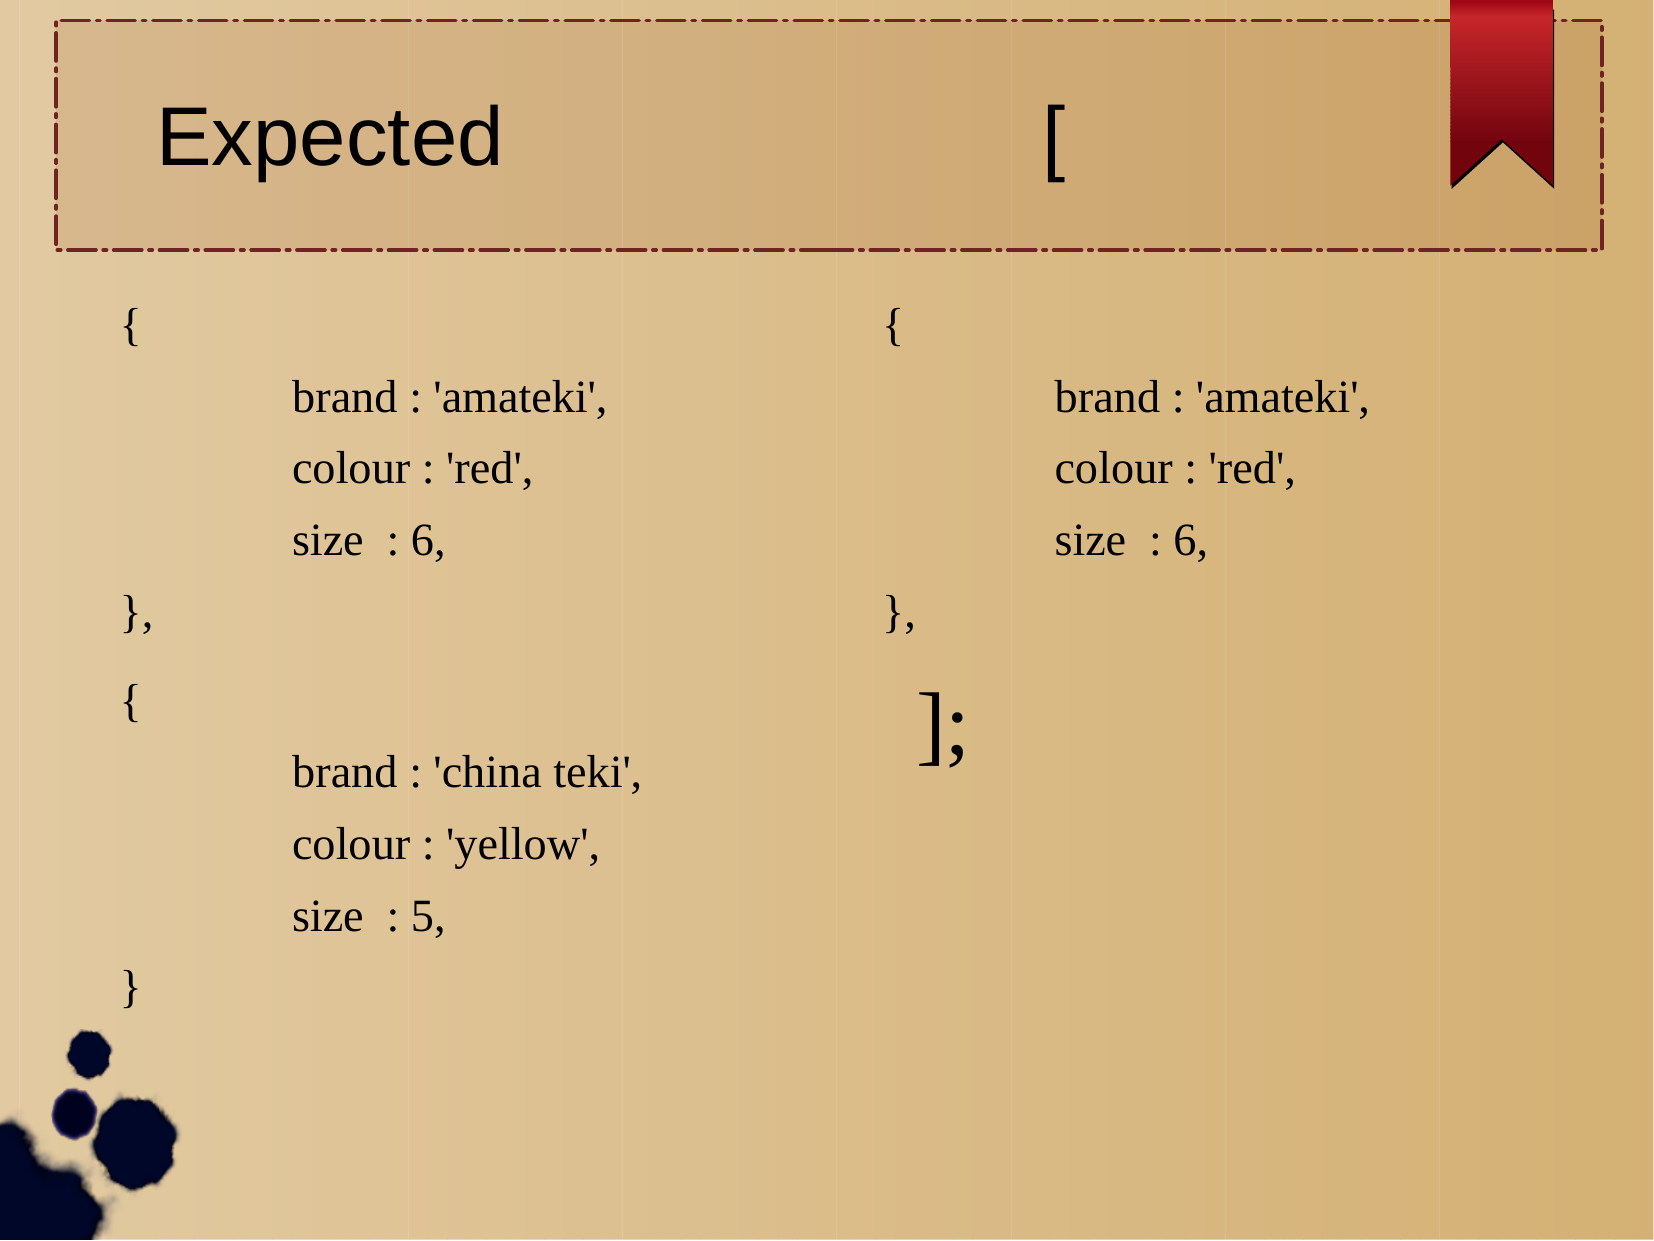

Expected								[
# {
 brand : 'amateki',
 colour : 'red',
 size : 6,
},
{
 brand : 'amateki',
 colour : 'red',
 size : 6,
},
{
 brand : 'china teki',
 colour : 'yellow',
 size : 5,
}
];